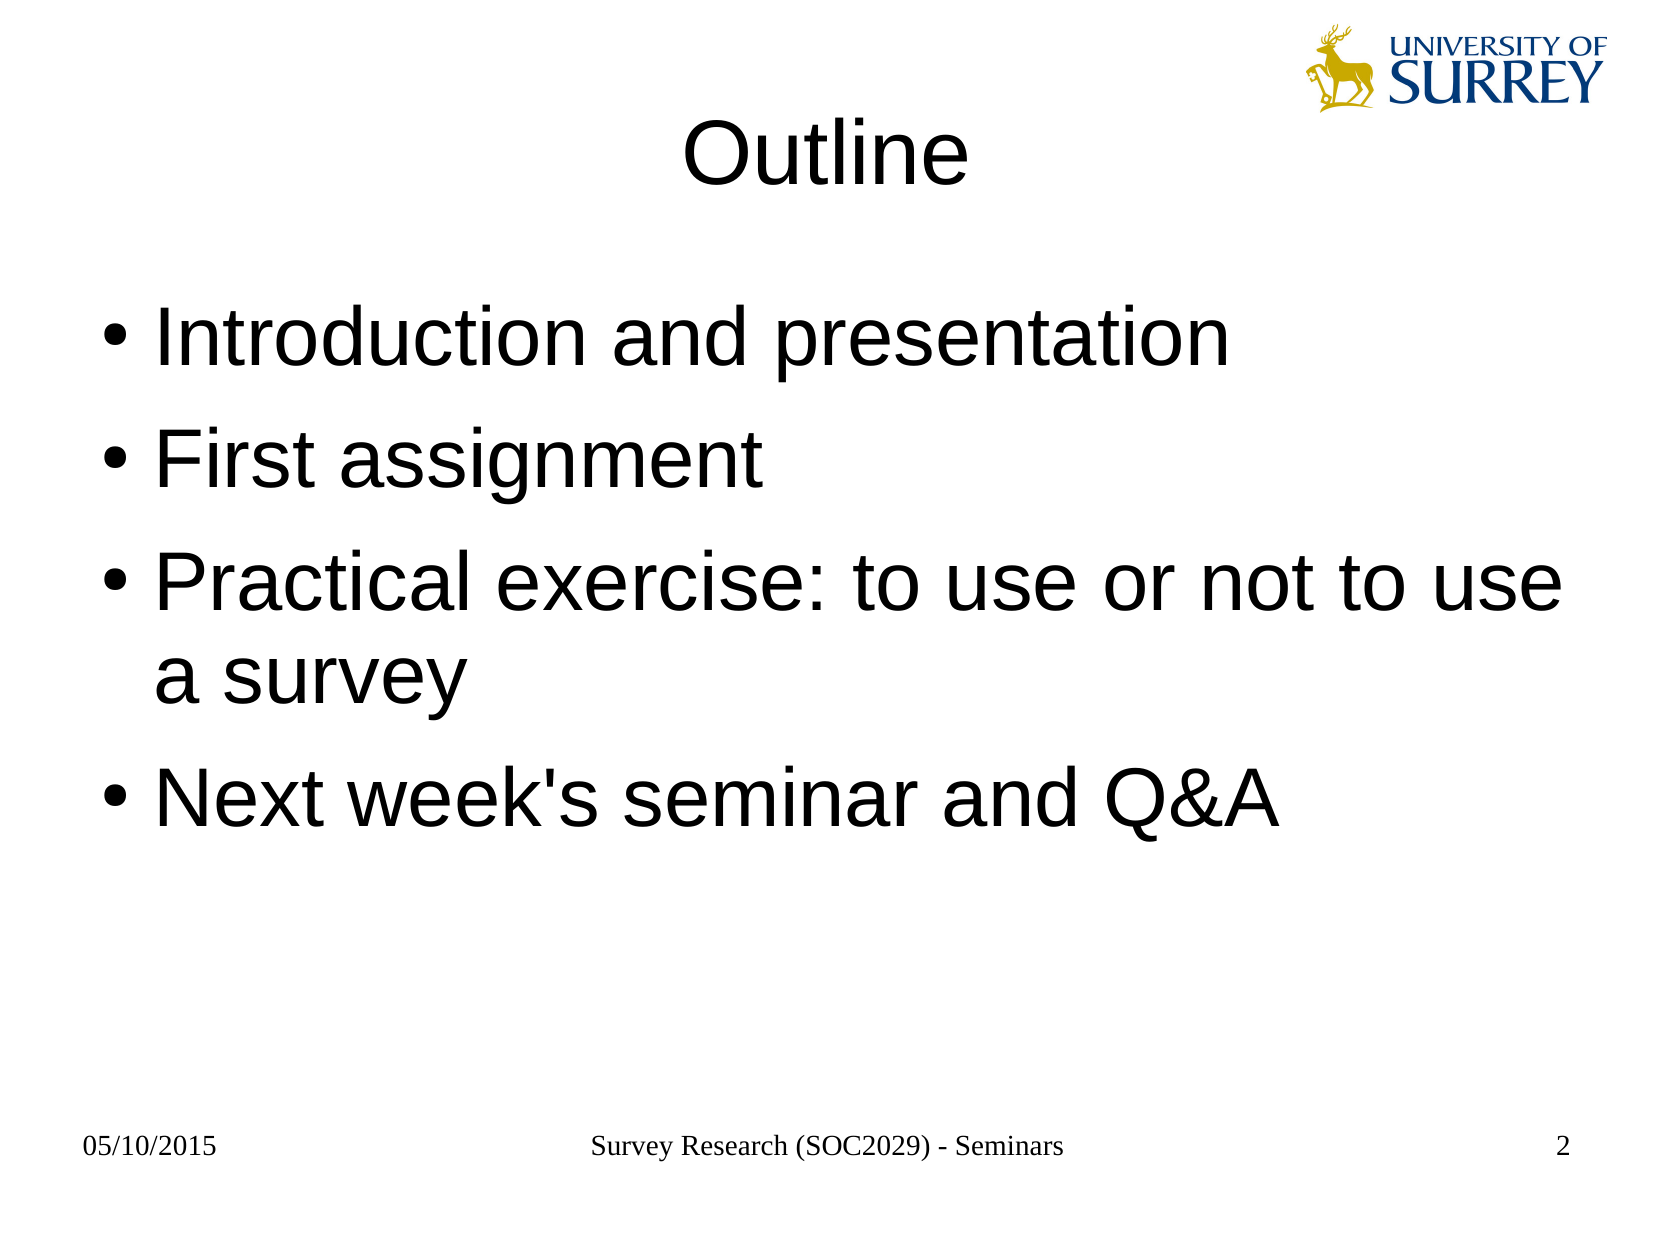

# Outline
Introduction and presentation
First assignment
Practical exercise: to use or not to use a survey
Next week's seminar and Q&A
05/10/2015
2